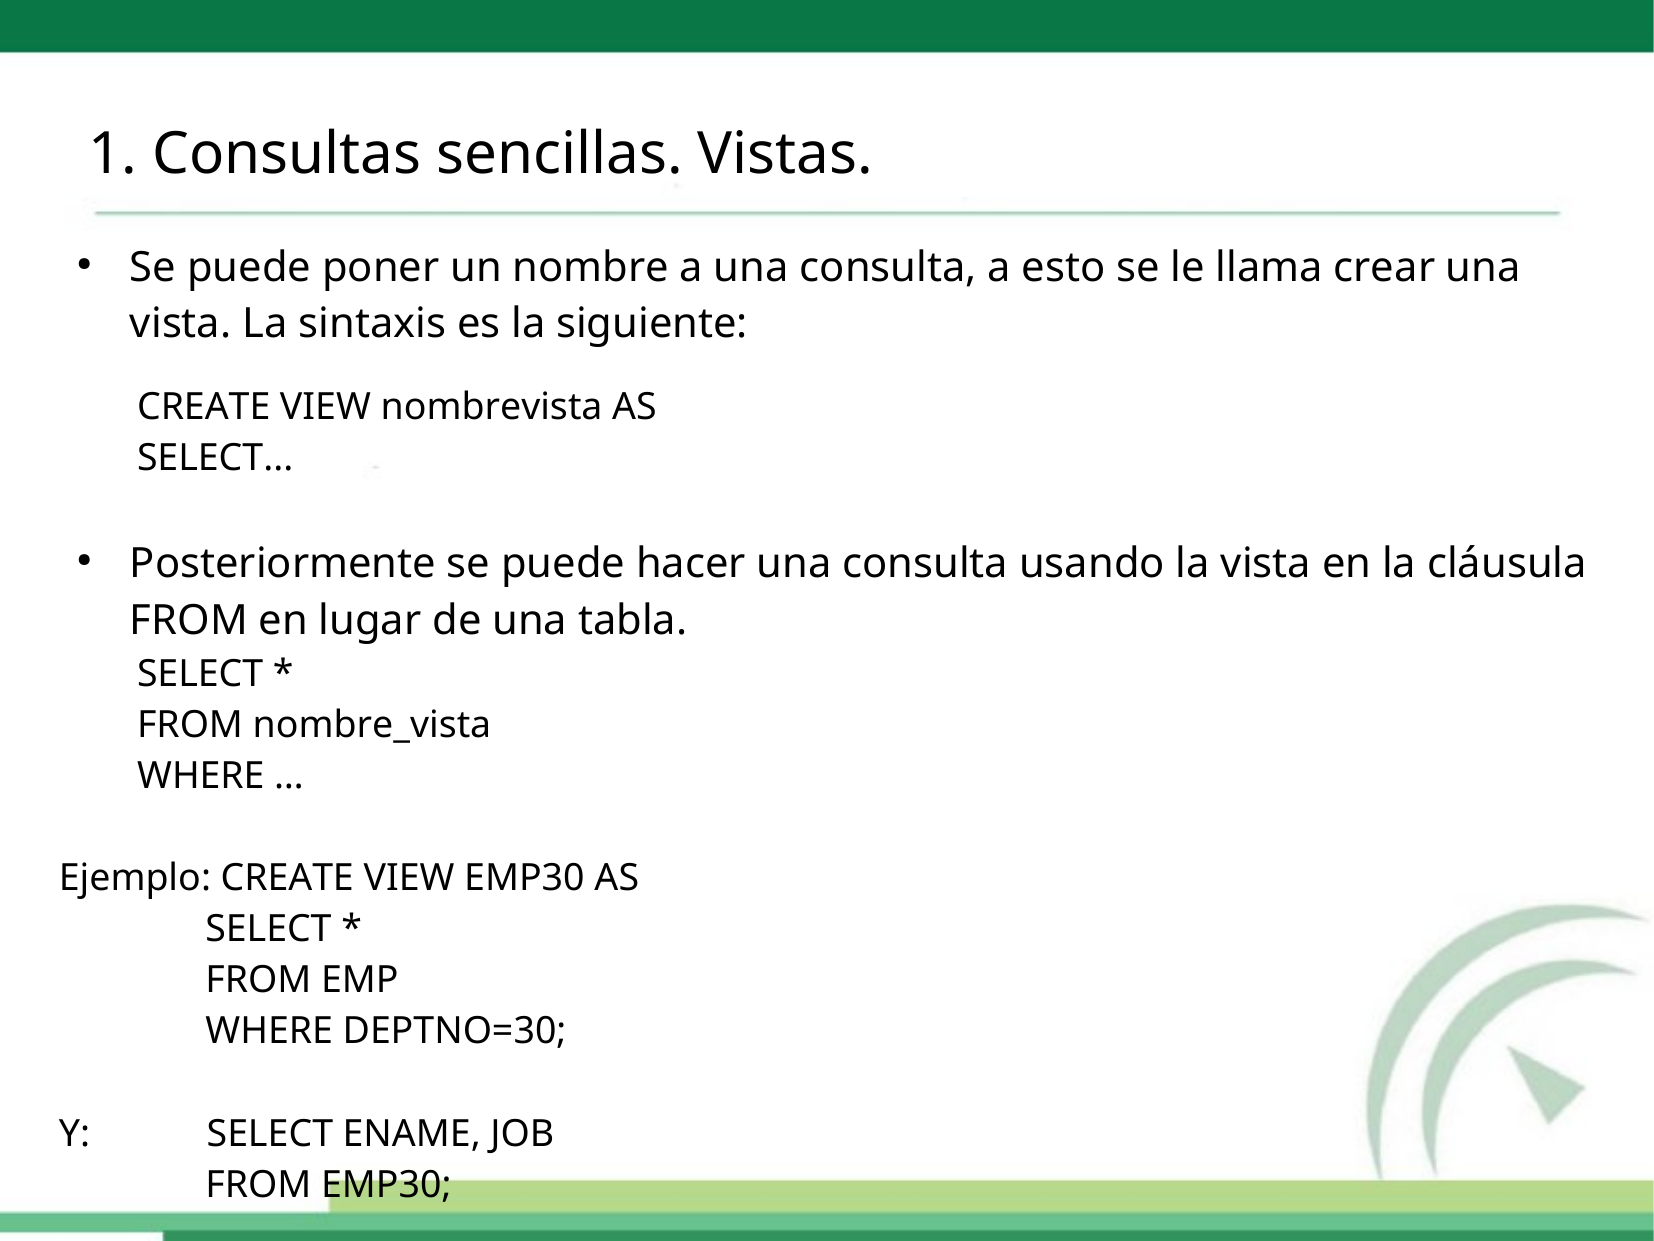

# 1. Consultas sencillas. Vistas.
Se puede poner un nombre a una consulta, a esto se le llama crear una vista. La sintaxis es la siguiente:
 CREATE VIEW nombrevista AS
 SELECT...
Posteriormente se puede hacer una consulta usando la vista en la cláusula FROM en lugar de una tabla.
 SELECT *
 FROM nombre_vista
 WHERE …
Ejemplo: CREATE VIEW EMP30 AS
 SELECT *
 FROM EMP
 WHERE DEPTNO=30;
Y: SELECT ENAME, JOB
 FROM EMP30;